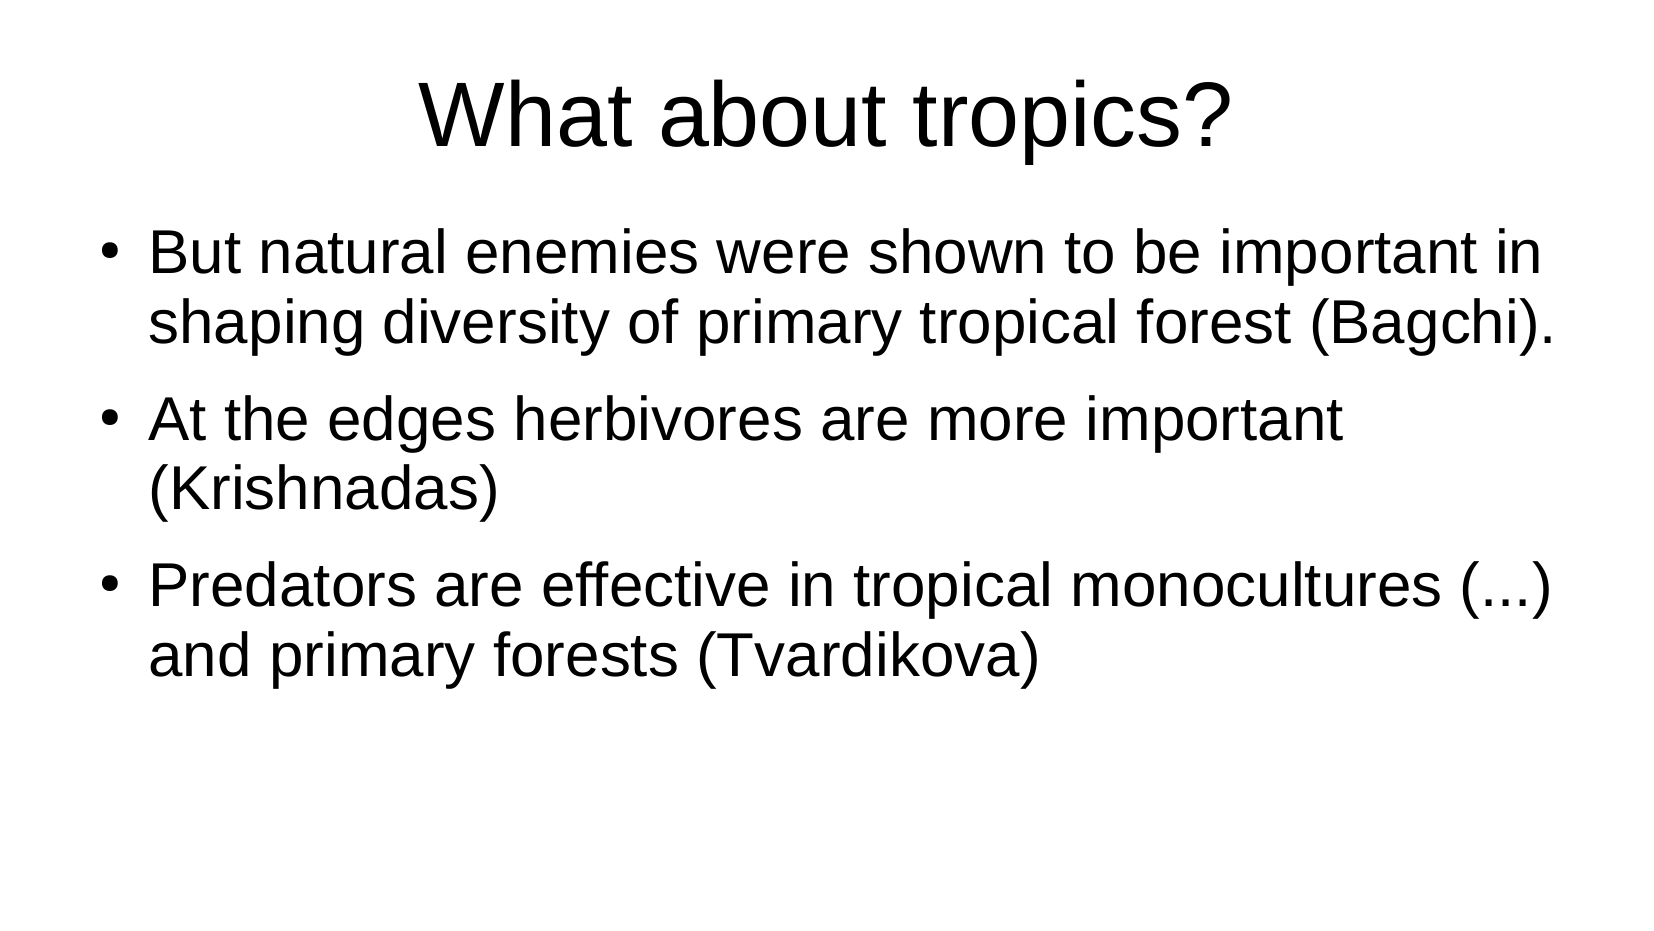

# What about tropics?
But natural enemies were shown to be important in shaping diversity of primary tropical forest (Bagchi).
At the edges herbivores are more important (Krishnadas)
Predators are effective in tropical monocultures (...) and primary forests (Tvardikova)